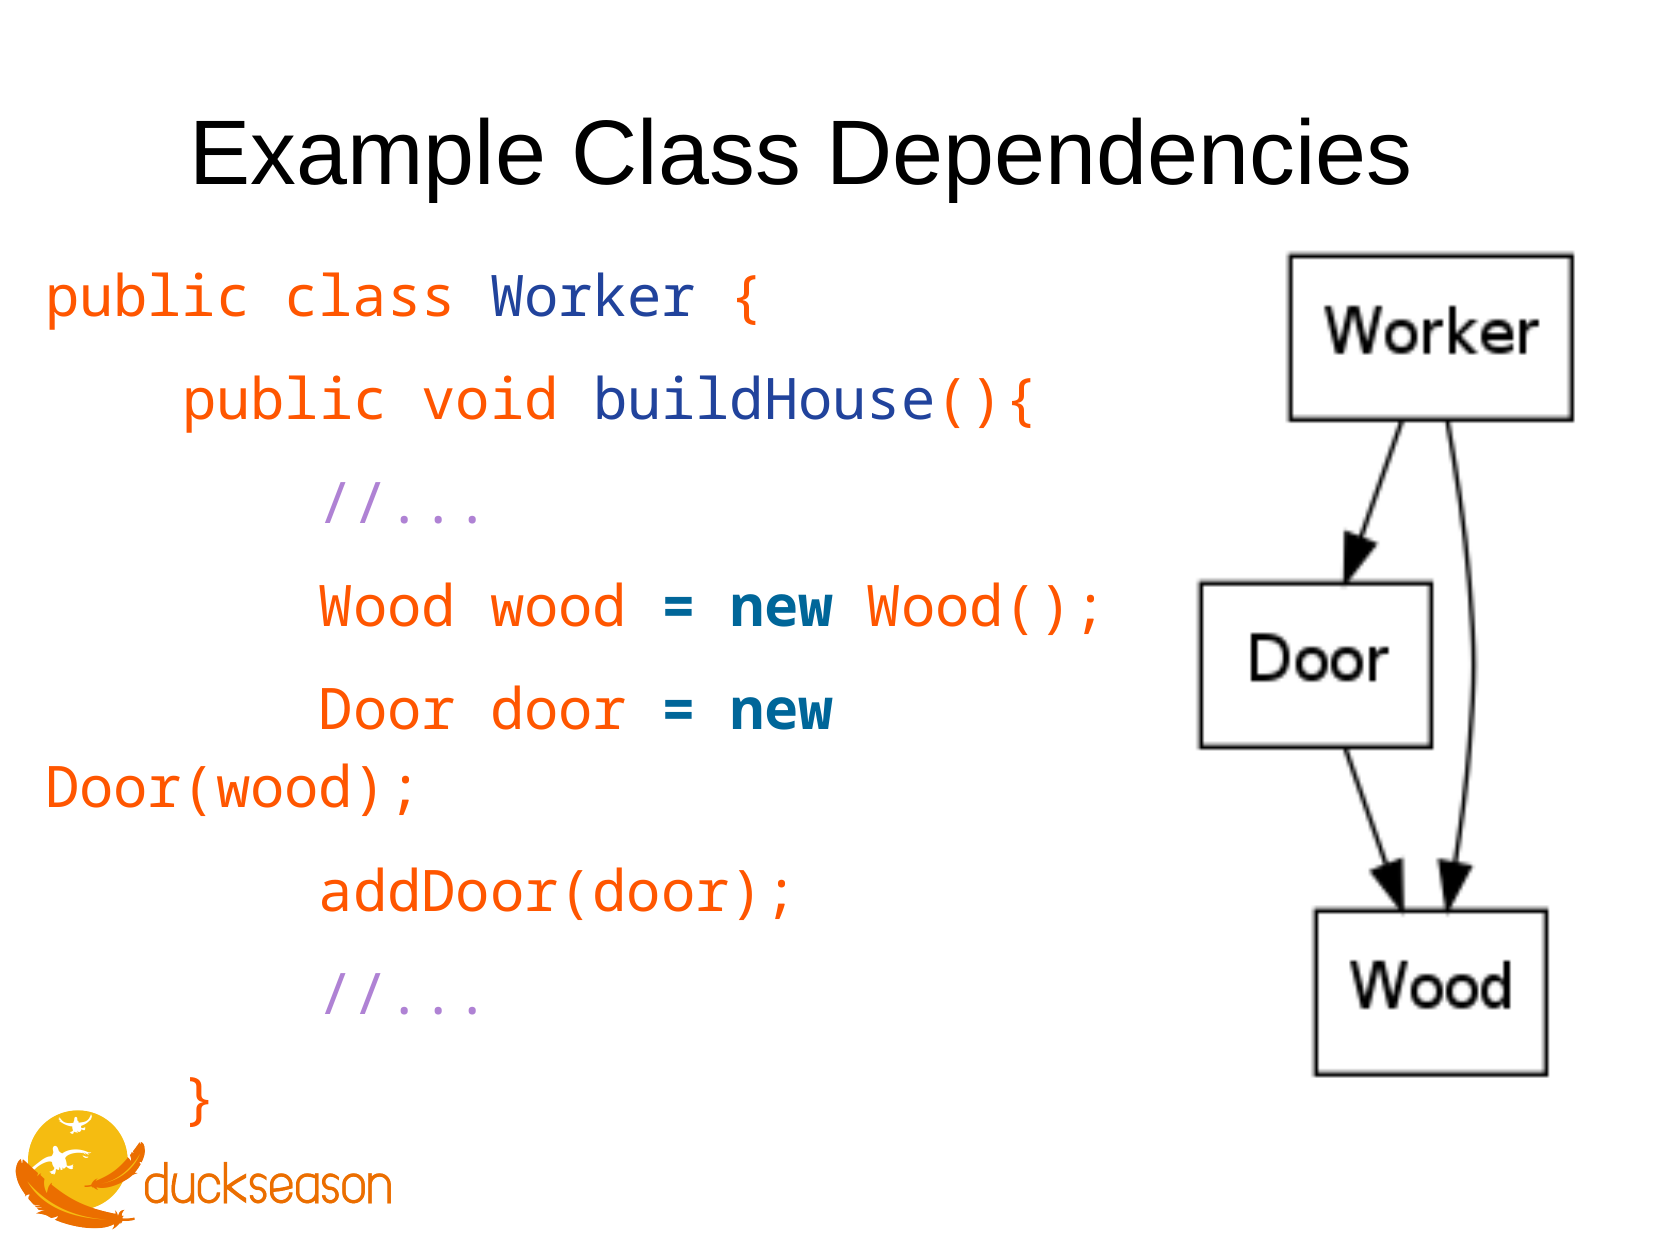

# Example Class Dependencies
public class Worker {
 public void buildHouse(){
 //...
 Wood wood = new Wood();
 Door door = new Door(wood);
 addDoor(door);
 //...
 }